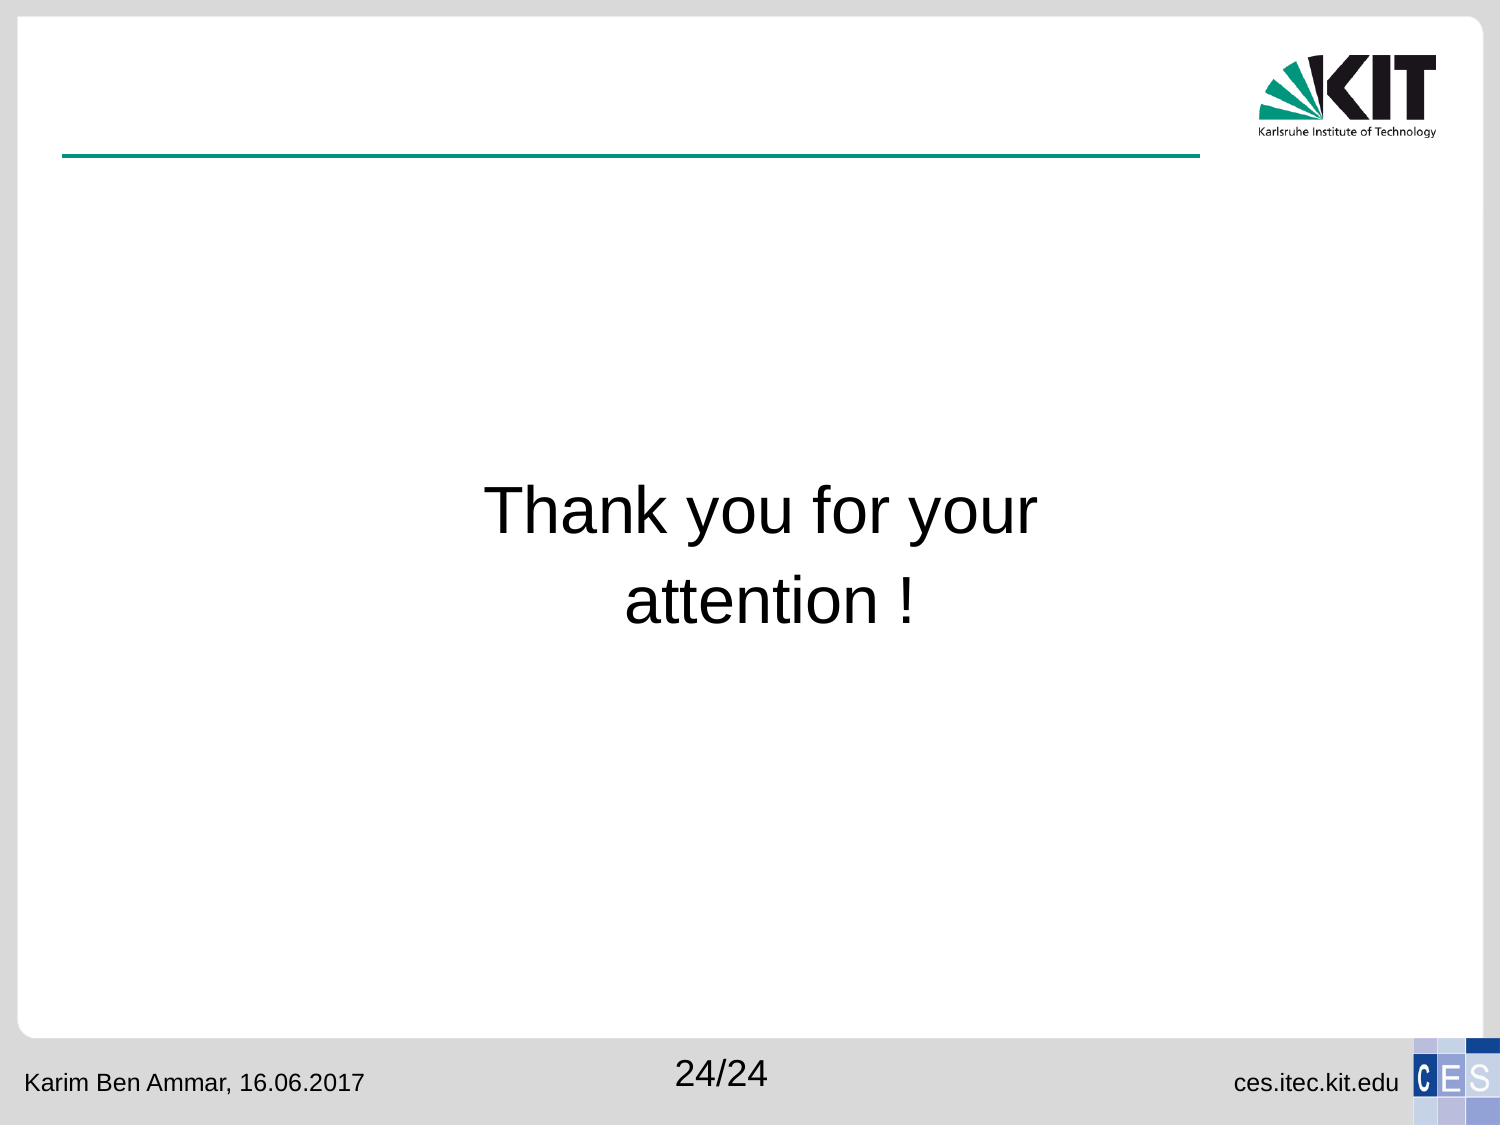

# Thank you for your
attention !
24/24